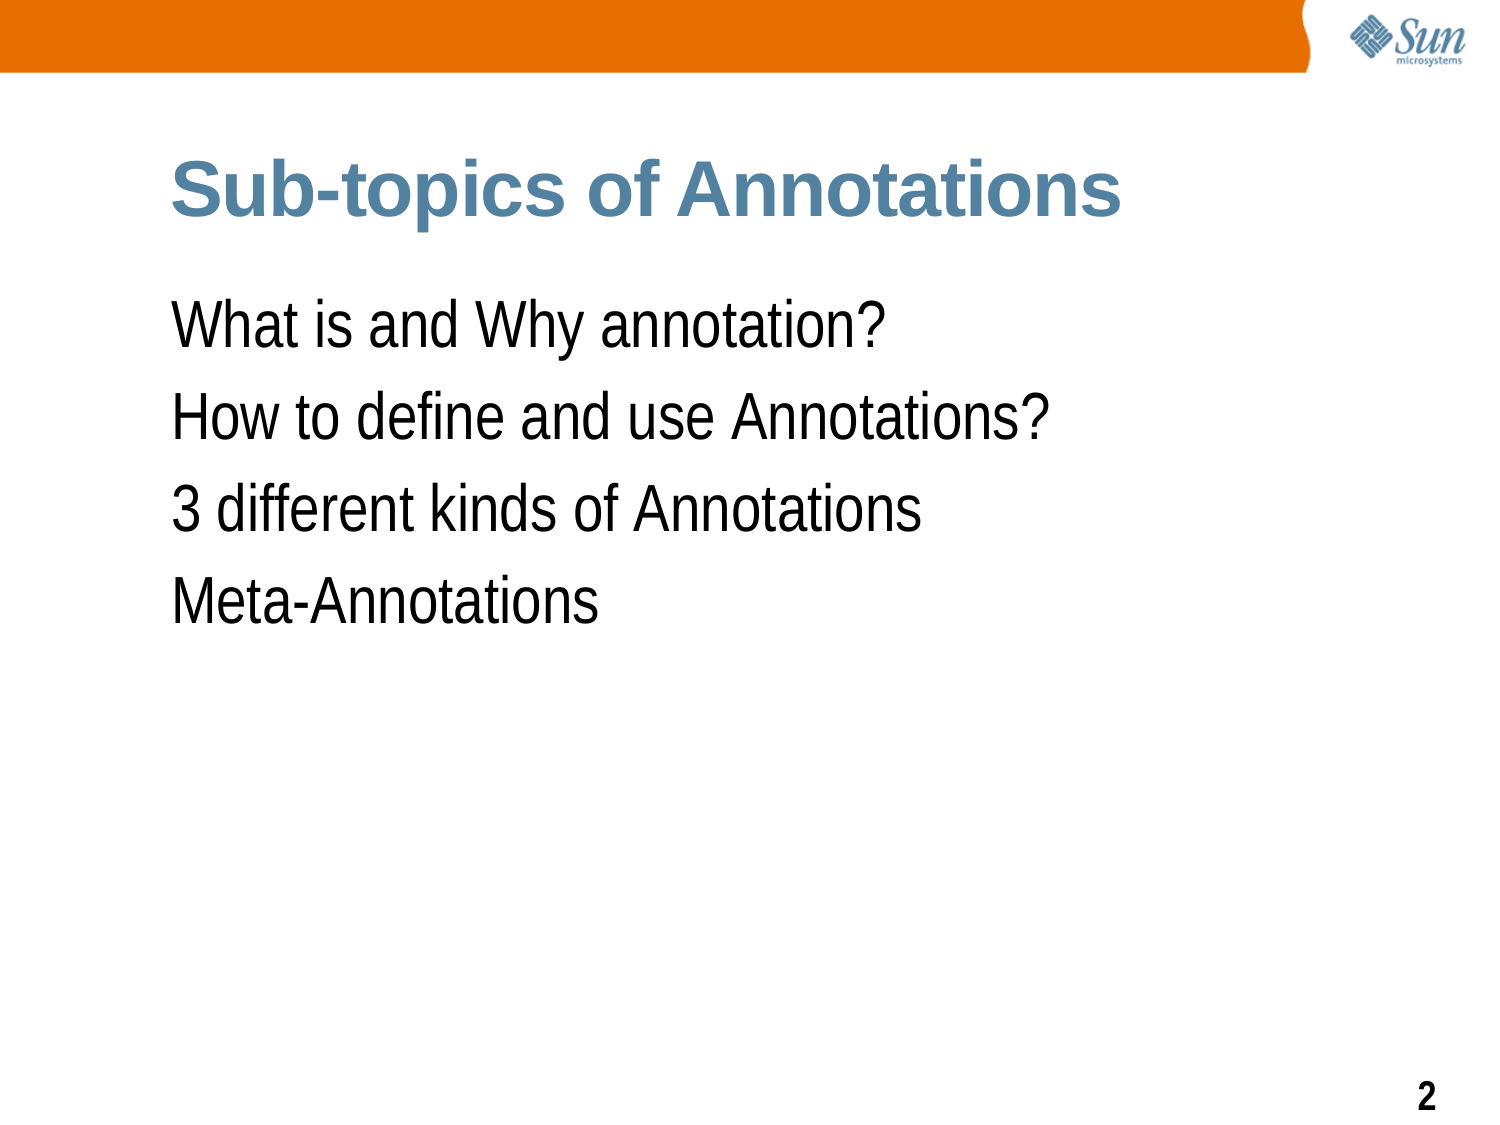

# Sub-topics of Annotations
What is and Why annotation?
How to define and use Annotations?
3 different kinds of Annotations
Meta-Annotations